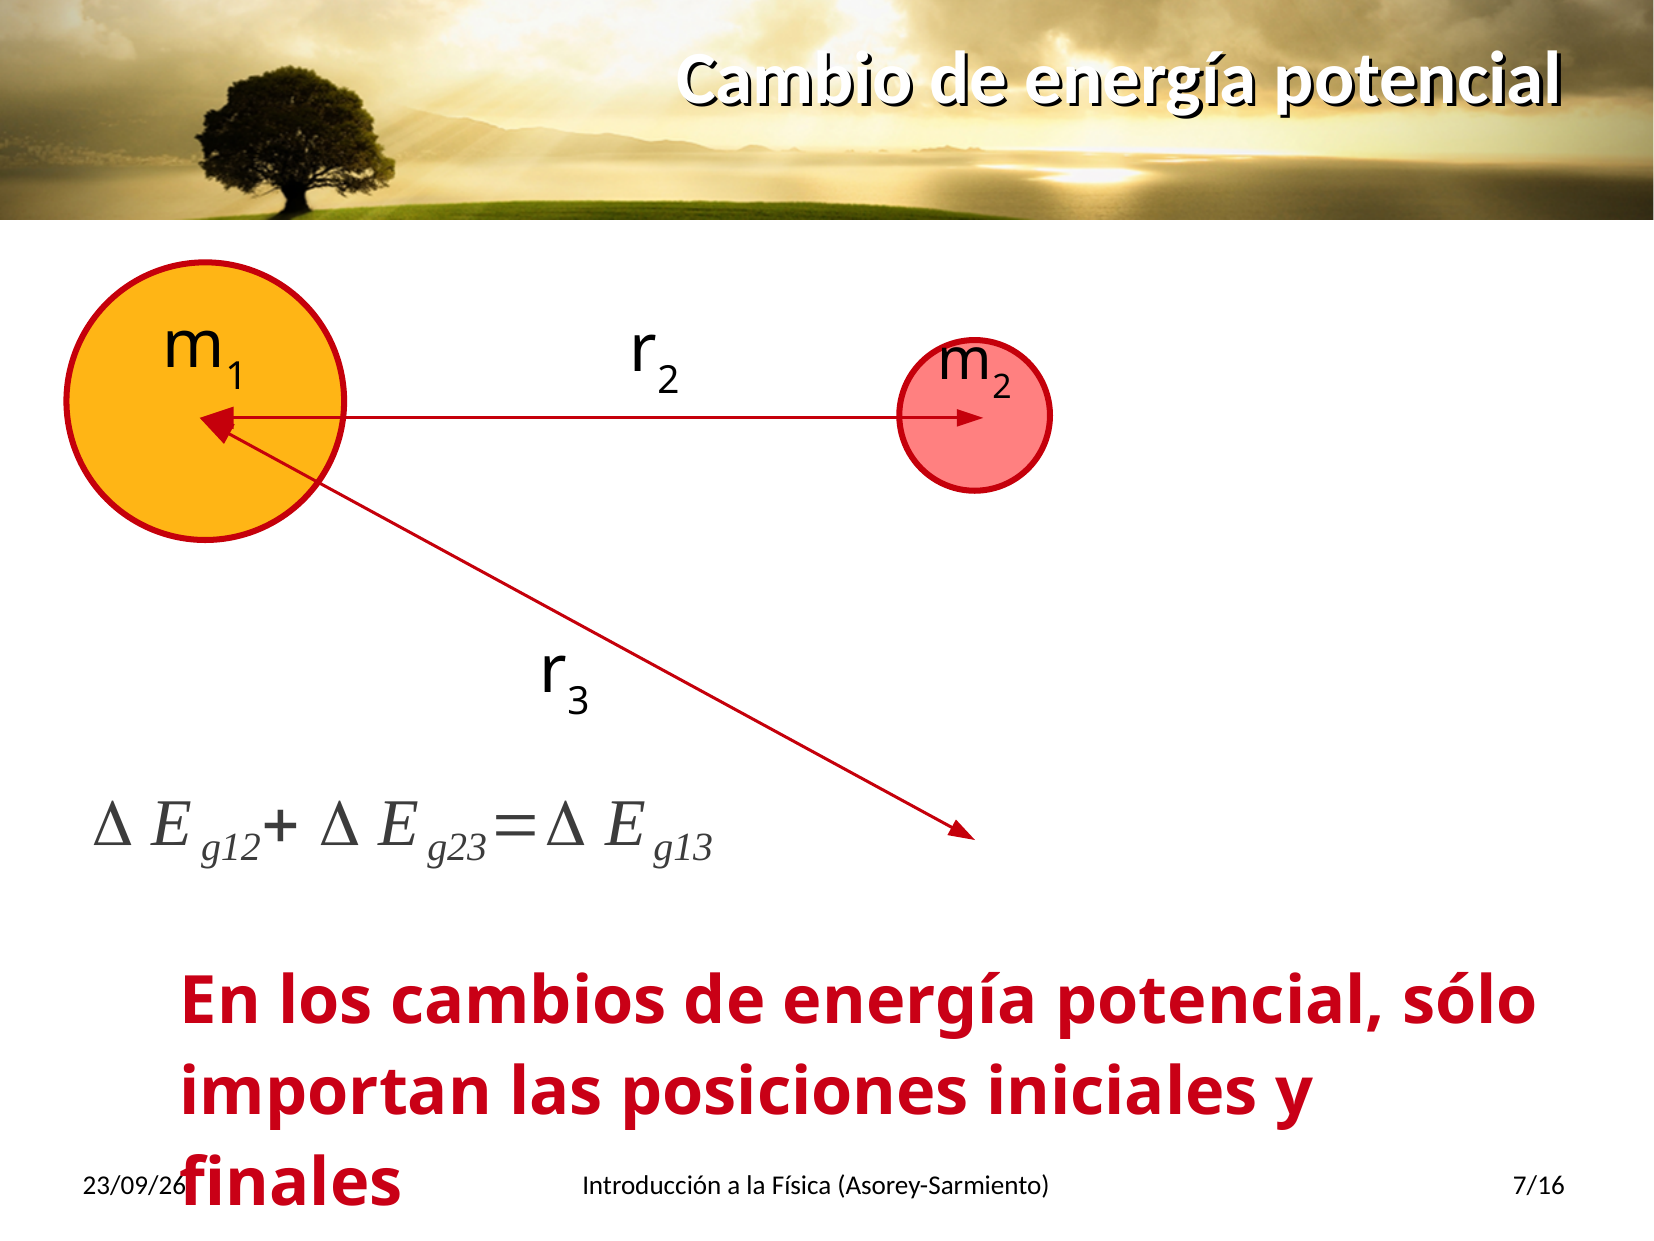

# Cambio de energía potencial
m1
r2
m2
r3
En los cambios de energía potencial, sólo importan las posiciones iniciales y finales
Introducción a la Física (Asorey-Sarmiento)
7